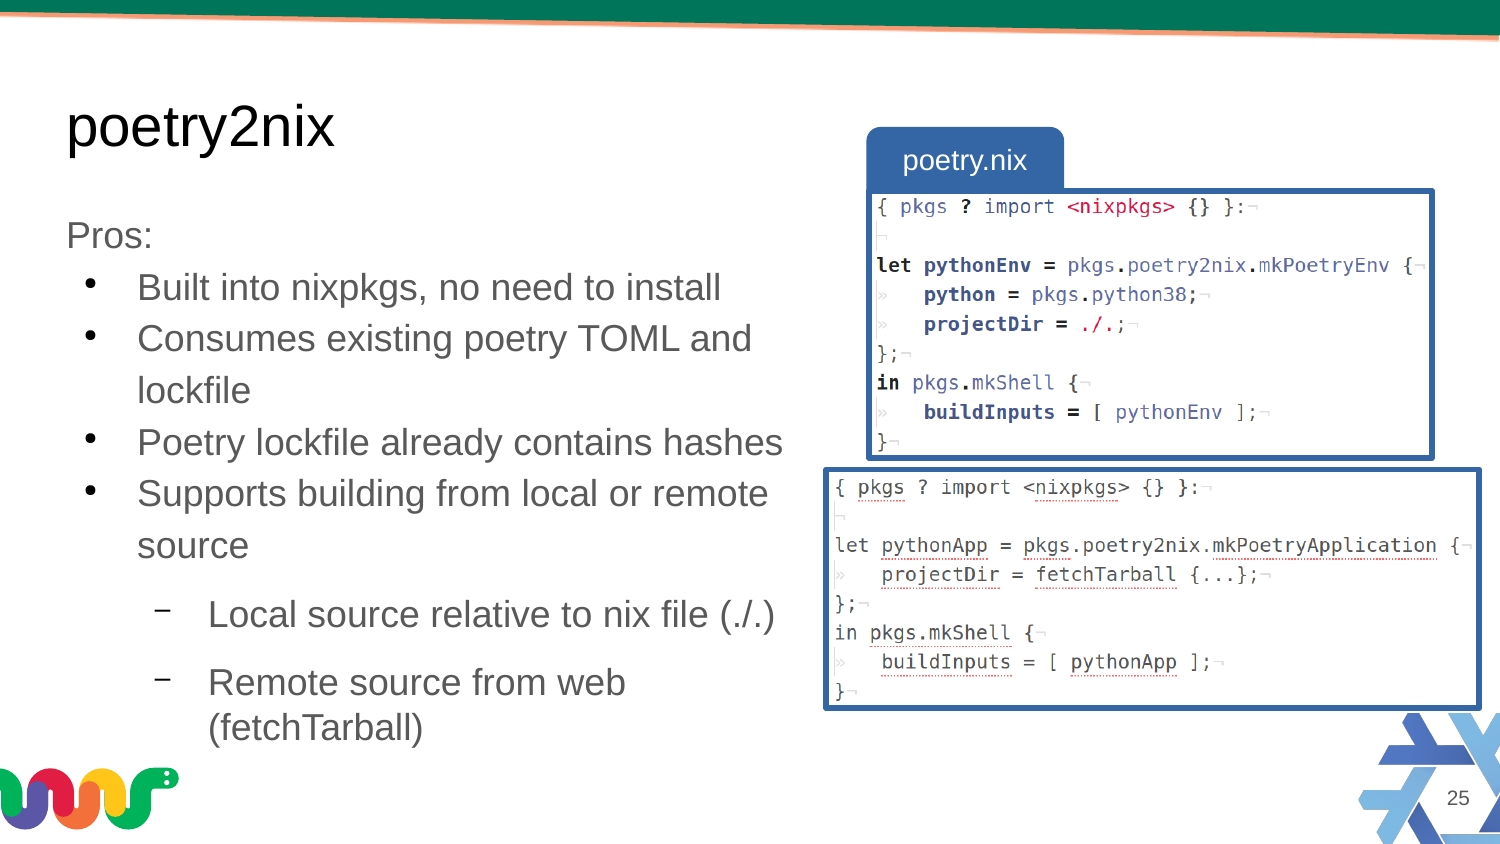

# poetry2nix
poetry.nix
Pros:
Built into nixpkgs, no need to install
Consumes existing poetry TOML and lockfile
Poetry lockfile already contains hashes
Supports building from local or remote source
Local source relative to nix file (./.)
Remote source from web (fetchTarball)
25